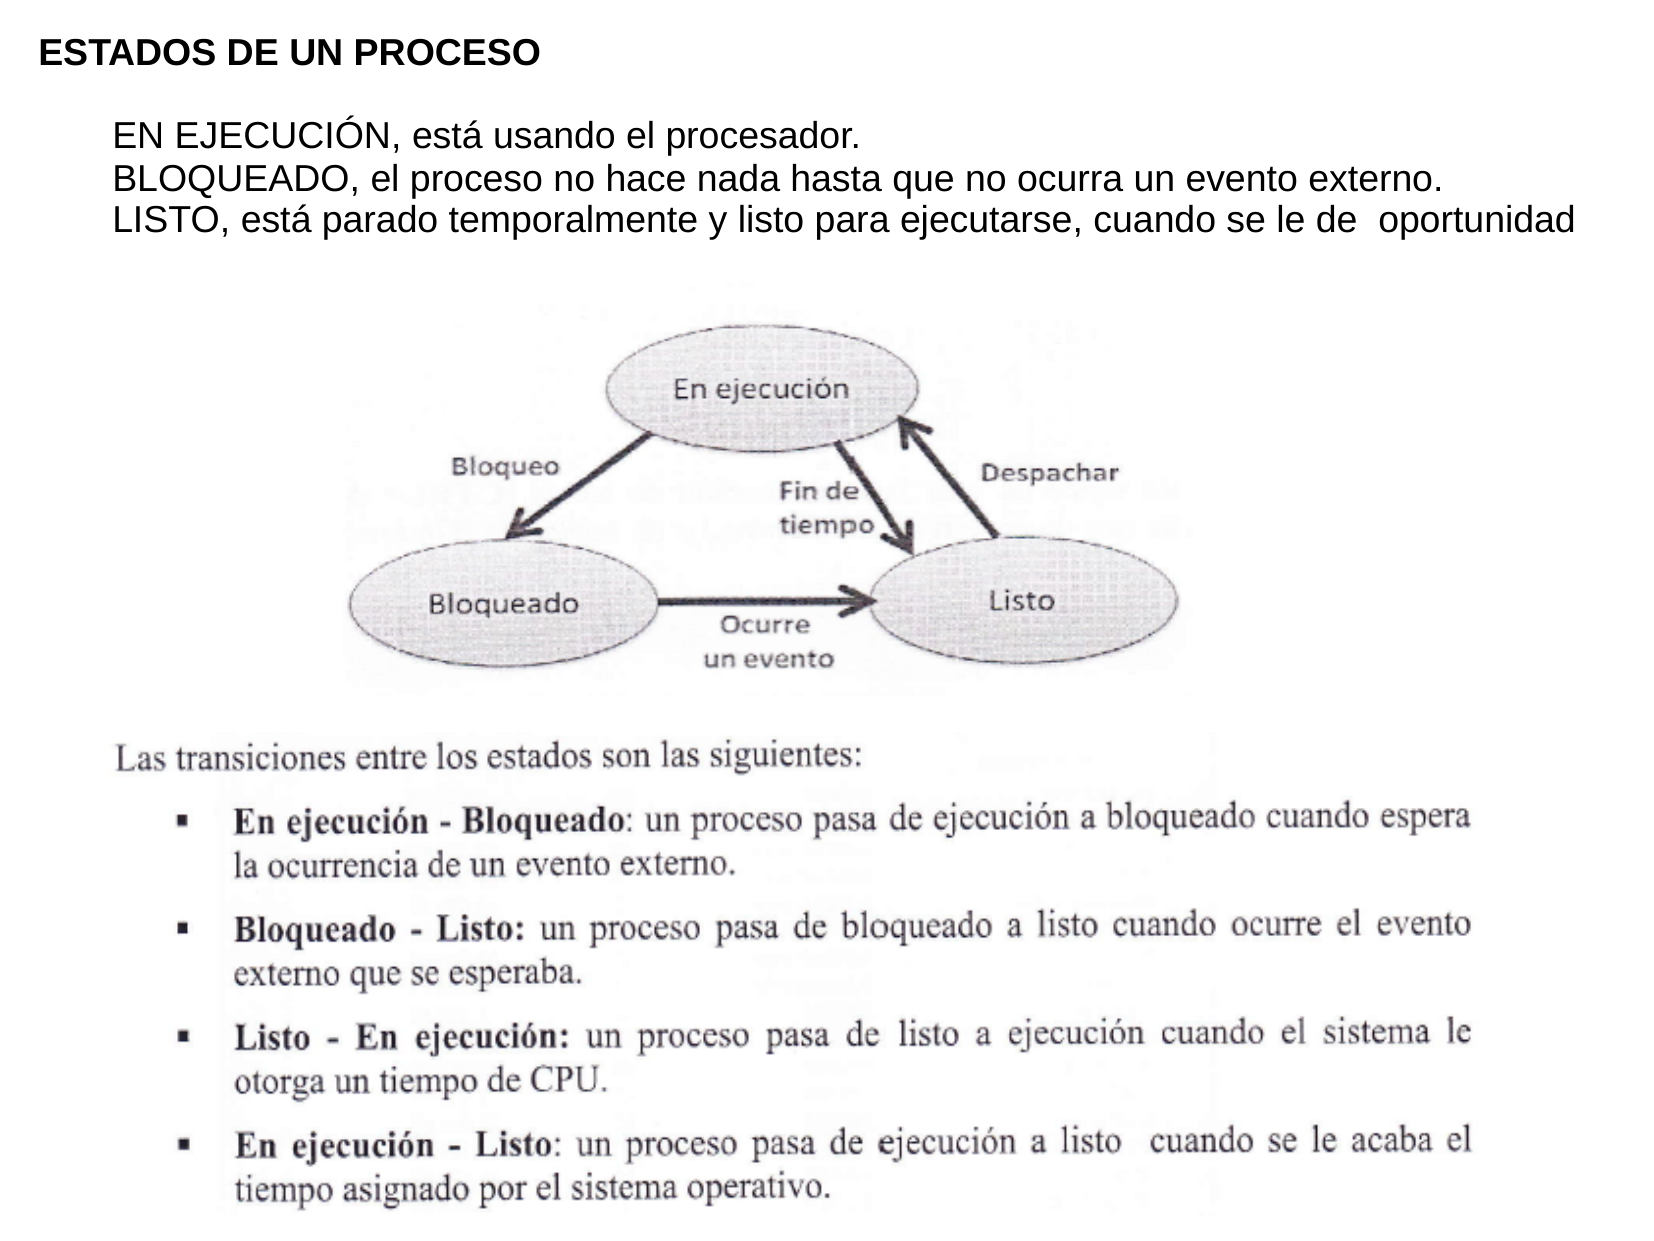

ESTADOS DE UN PROCESO
	EN EJECUCIÓN, está usando el procesador.
	BLOQUEADO, el proceso no hace nada hasta que no ocurra un evento externo.
	LISTO, está parado temporalmente y listo para ejecutarse, cuando se le de oportunidad